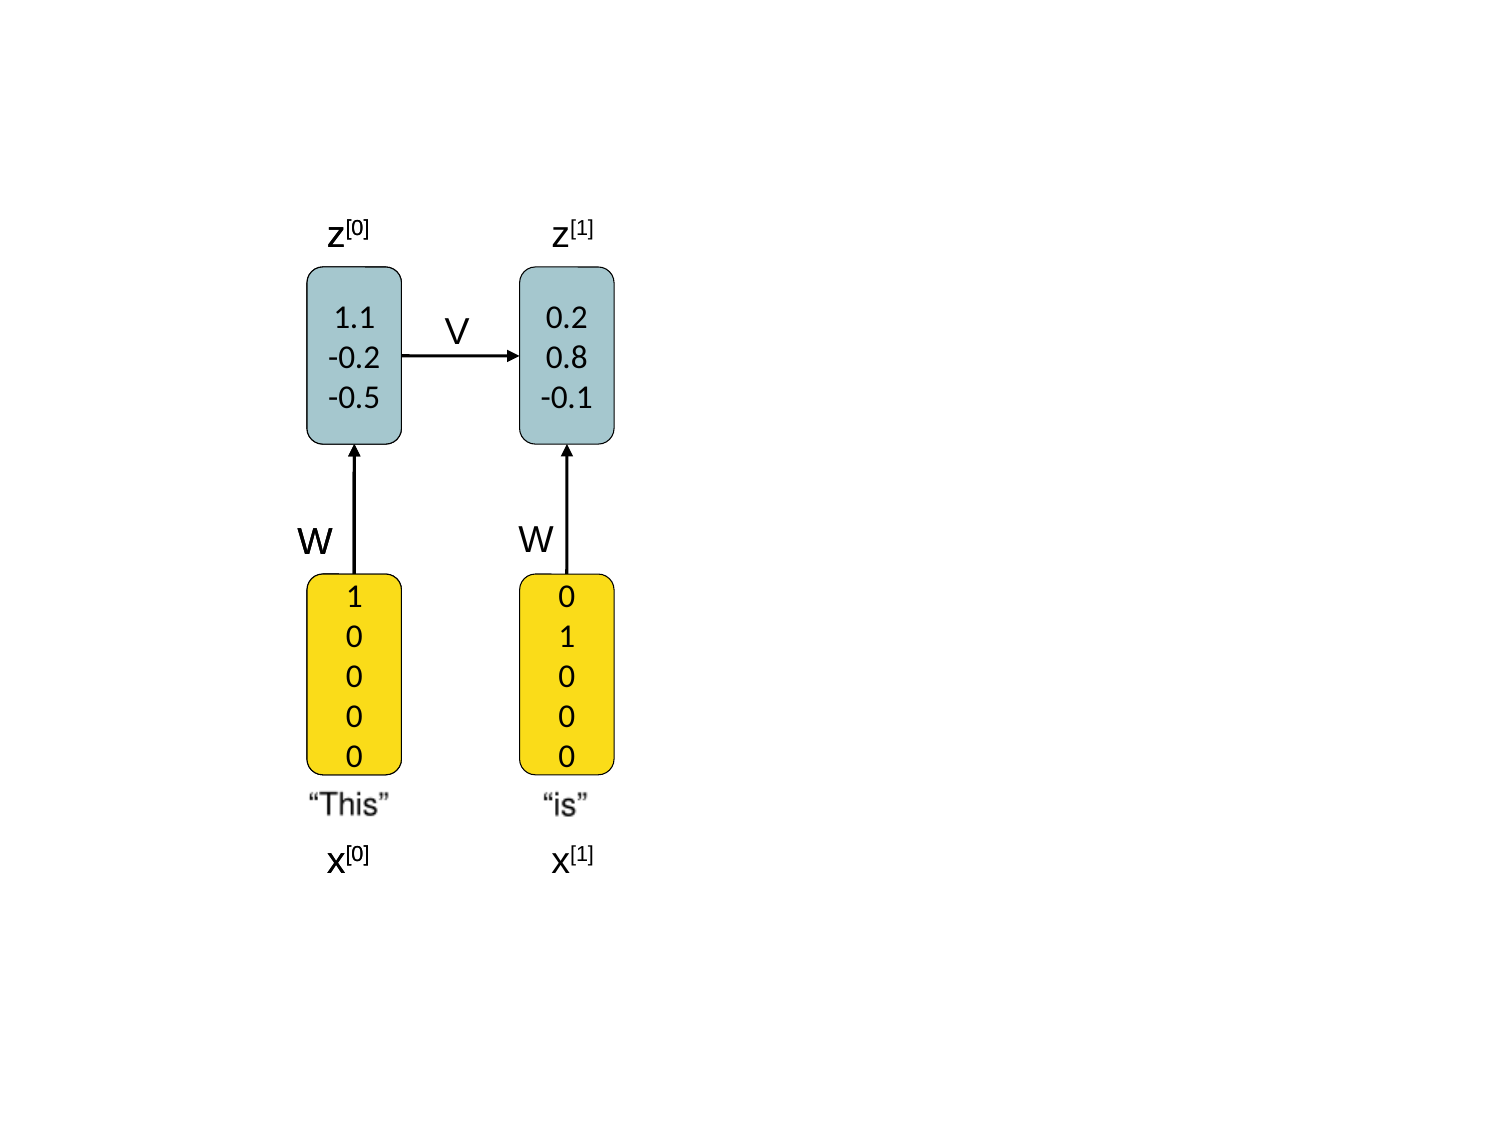

z[0]
z[0]
z[1]
1.1
-0.2
-0.5
1.1
-0.2
-0.5
0.2
0.8
-0.1
V
W
W
W
1
0
0
0
0
1
0
0
0
0
0
1
0
0
0
x[0]
x[0]
x[1]